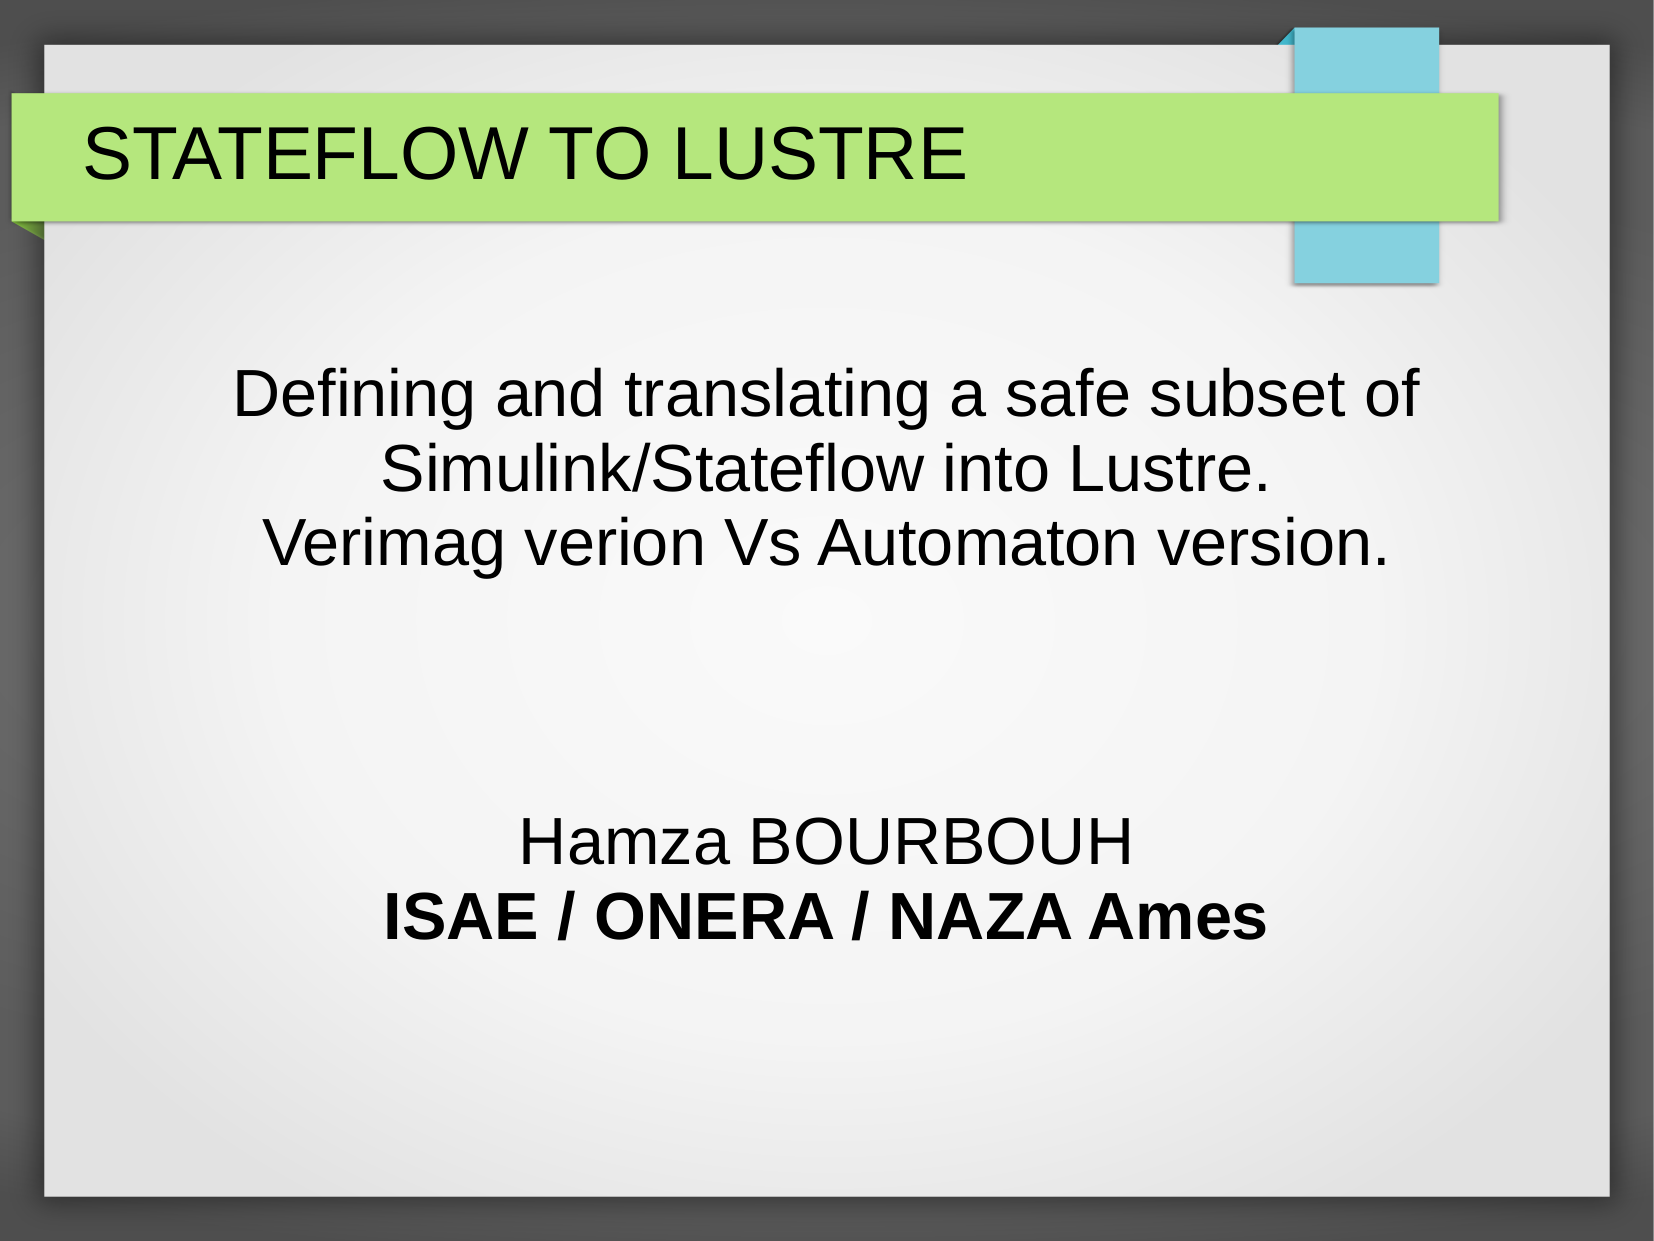

# STATEFLOW TO LUSTRE
Defining and translating a safe subset of Simulink/Stateflow into Lustre.
Verimag verion Vs Automaton version.
Hamza BOURBOUH
ISAE / ONERA / NAZA Ames